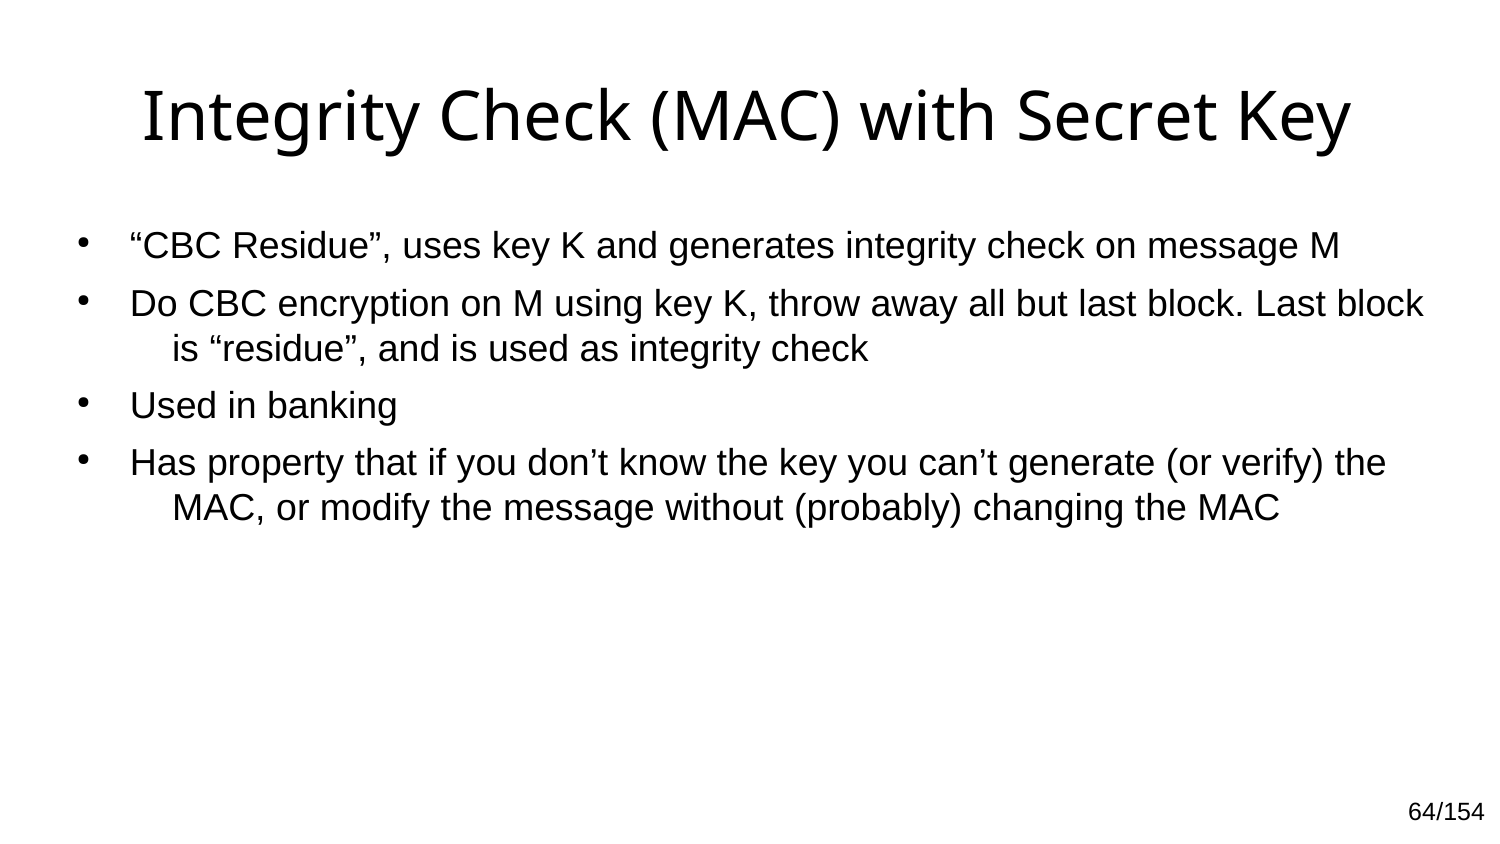

# Integrity Check (MAC) with Secret Key
“CBC Residue”, uses key K and generates integrity check on message M
Do CBC encryption on M using key K, throw away all but last block. Last block is “residue”, and is used as integrity check
Used in banking
Has property that if you don’t know the key you can’t generate (or verify) the MAC, or modify the message without (probably) changing the MAC